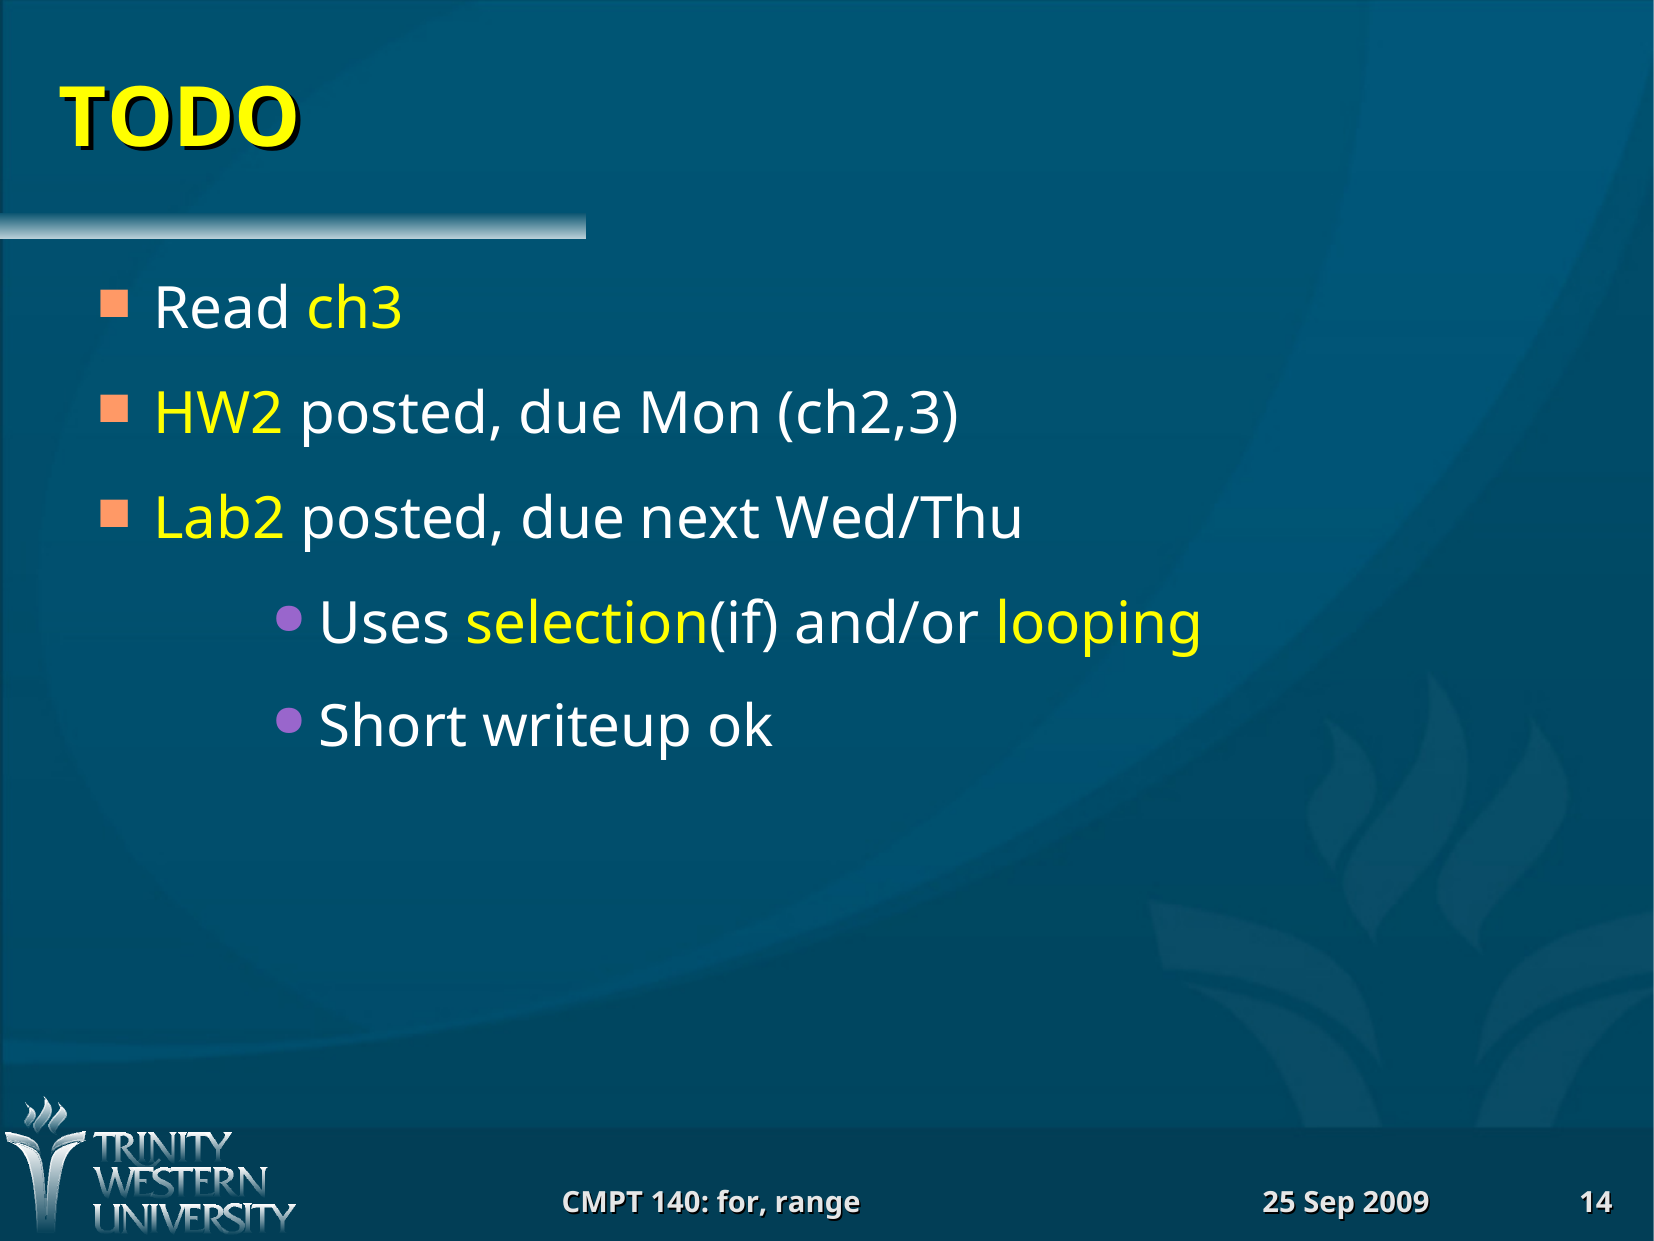

# TODO
Read ch3
HW2 posted, due Mon (ch2,3)
Lab2 posted, due next Wed/Thu
Uses selection(if) and/or looping
Short writeup ok
CMPT 140: for, range
25 Sep 2009
14